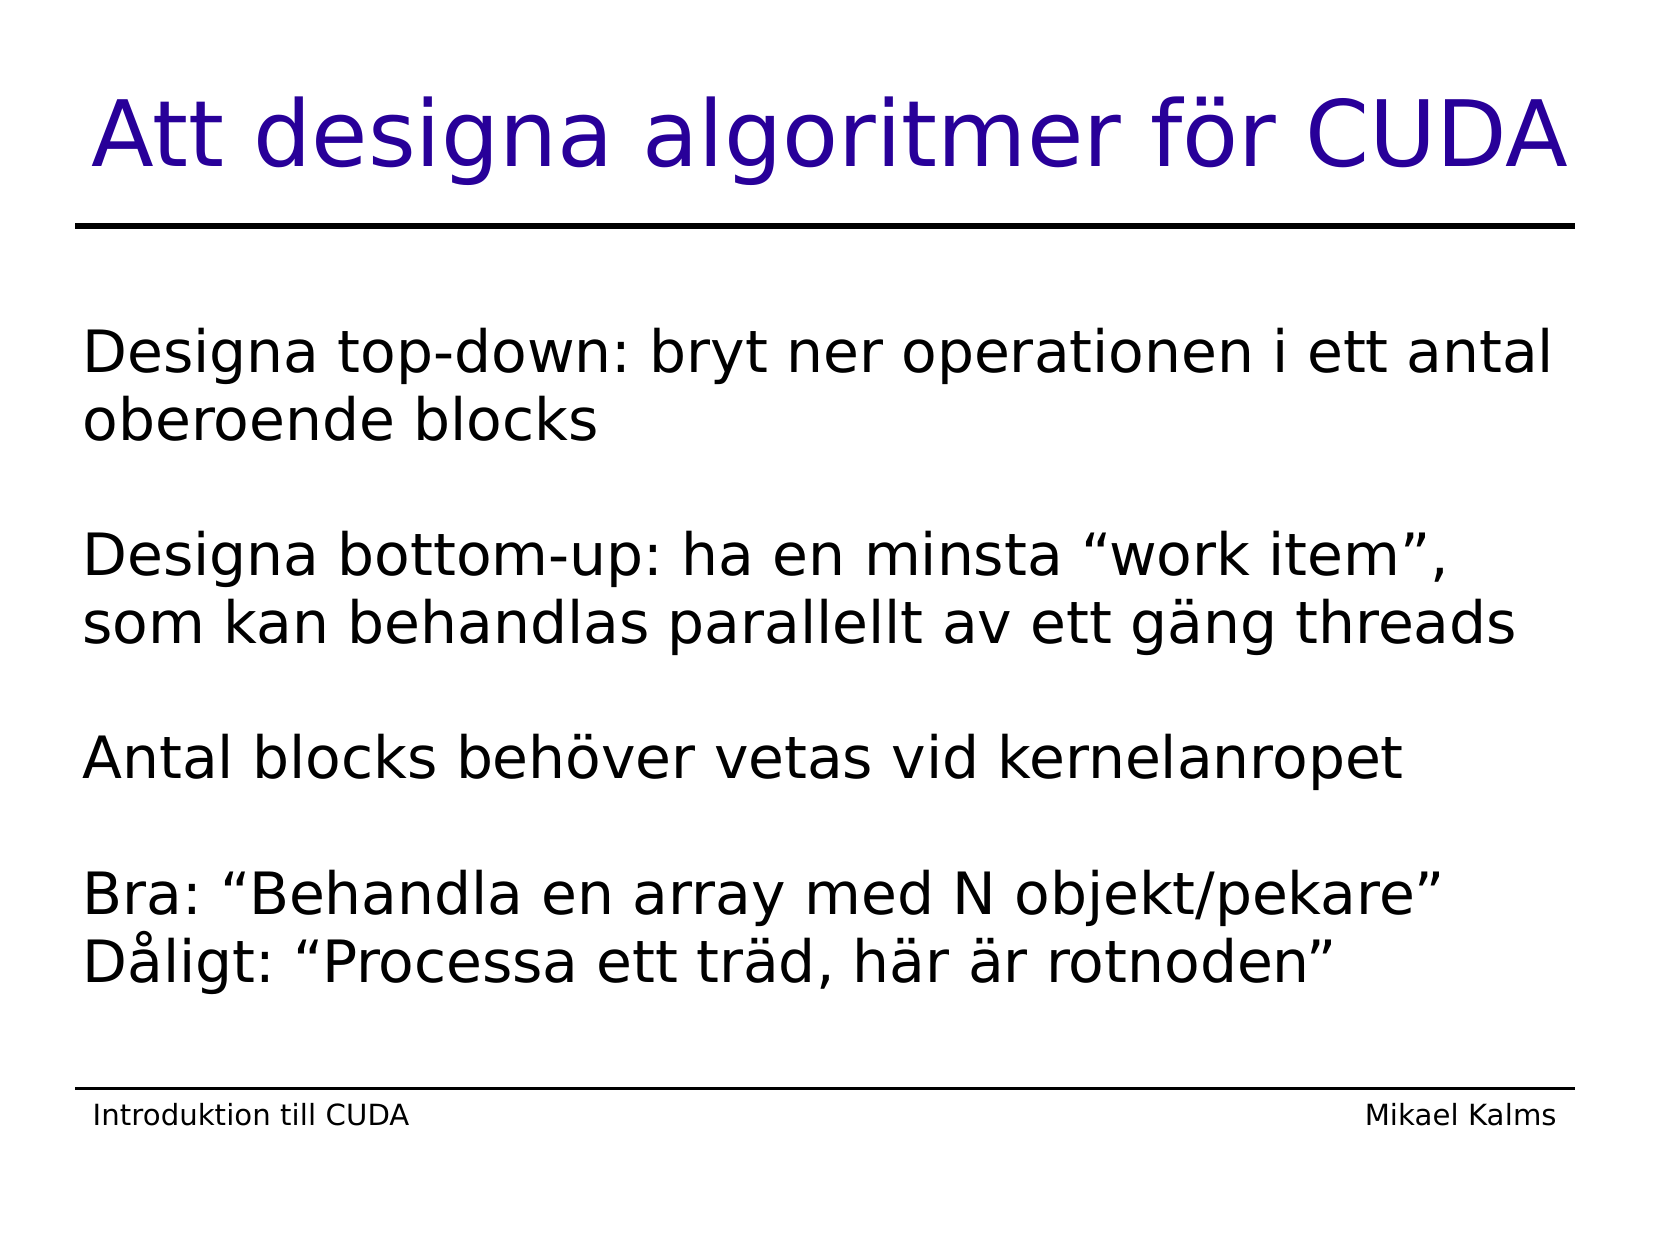

# Att designa algoritmer för CUDA
Designa top-down: bryt ner operationen i ett antal oberoende blocks
Designa bottom-up: ha en minsta “work item”, som kan behandlas parallellt av ett gäng threads
Antal blocks behöver vetas vid kernelanropet
Bra: “Behandla en array med N objekt/pekare”
Dåligt: “Processa ett träd, här är rotnoden”
Introduktion till CUDA
Mikael Kalms